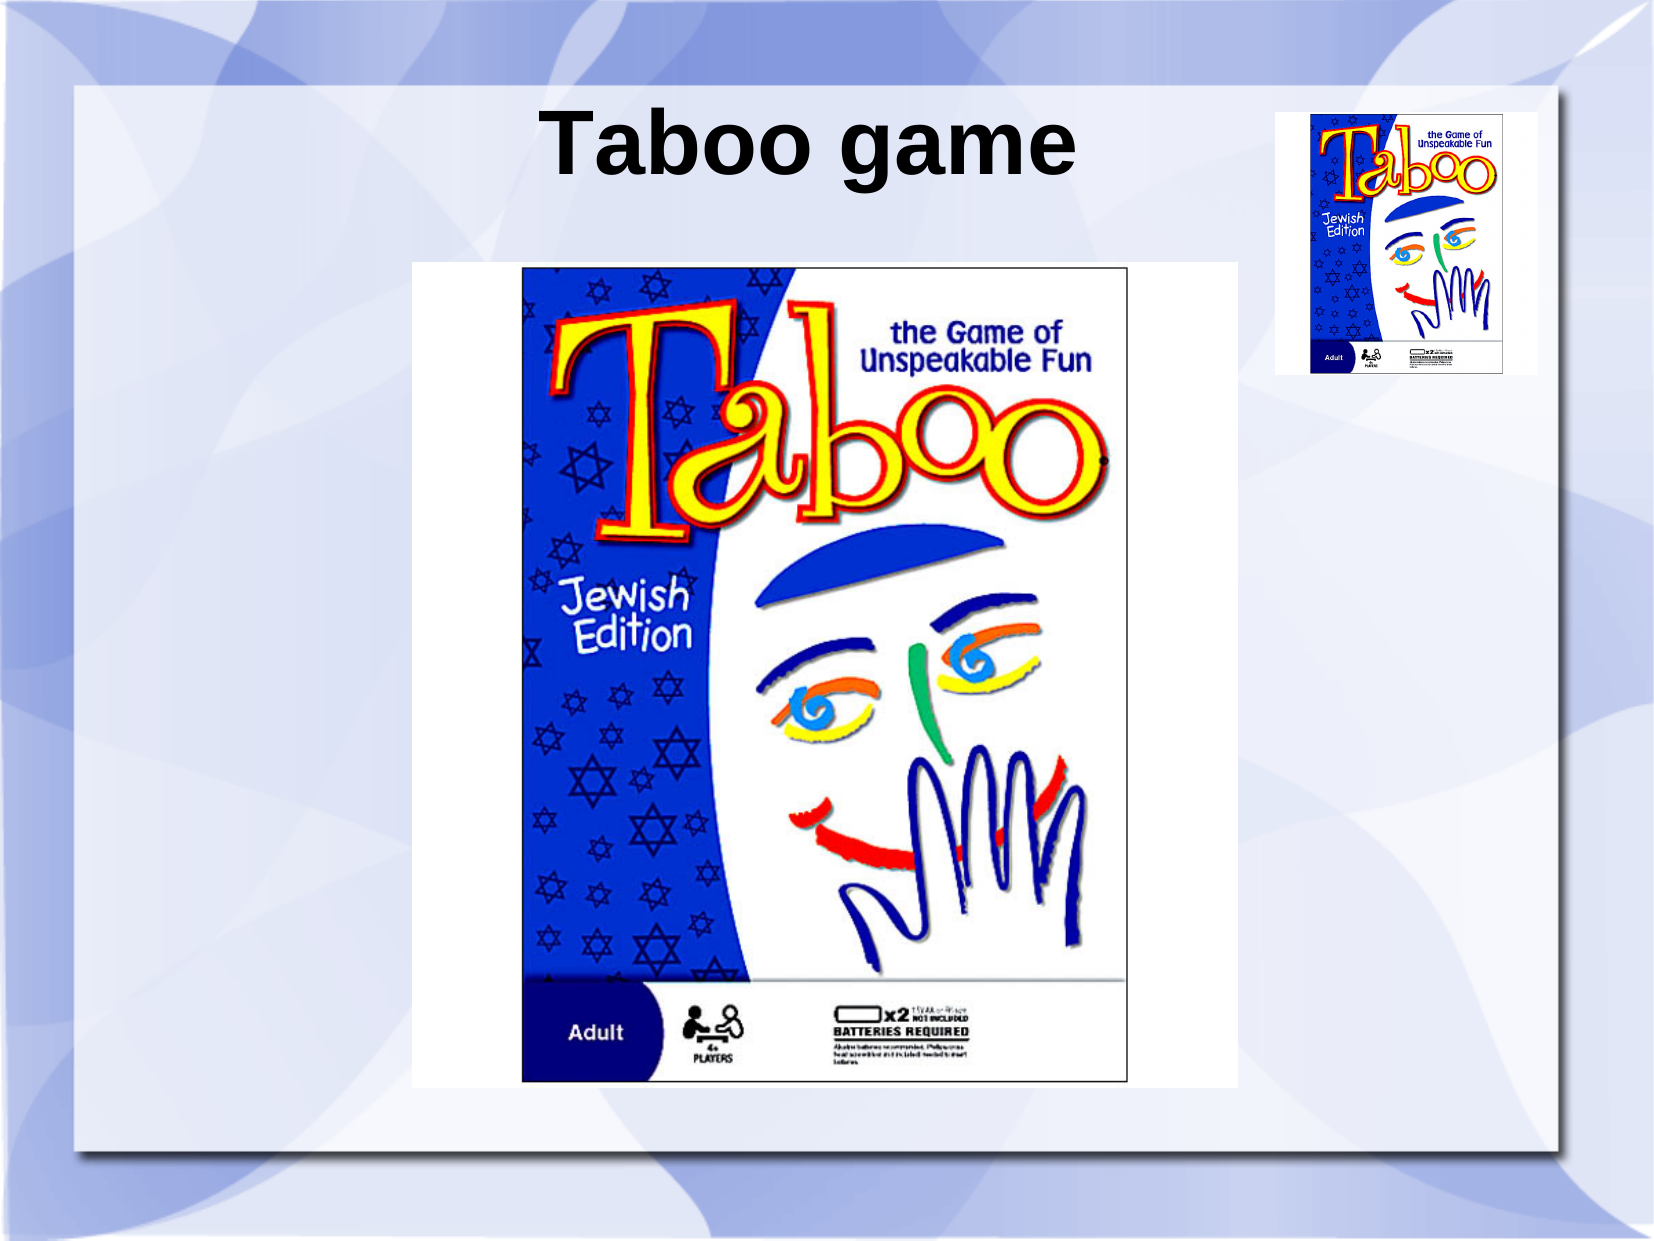

# Taboo game
0
1
1
0
0
1